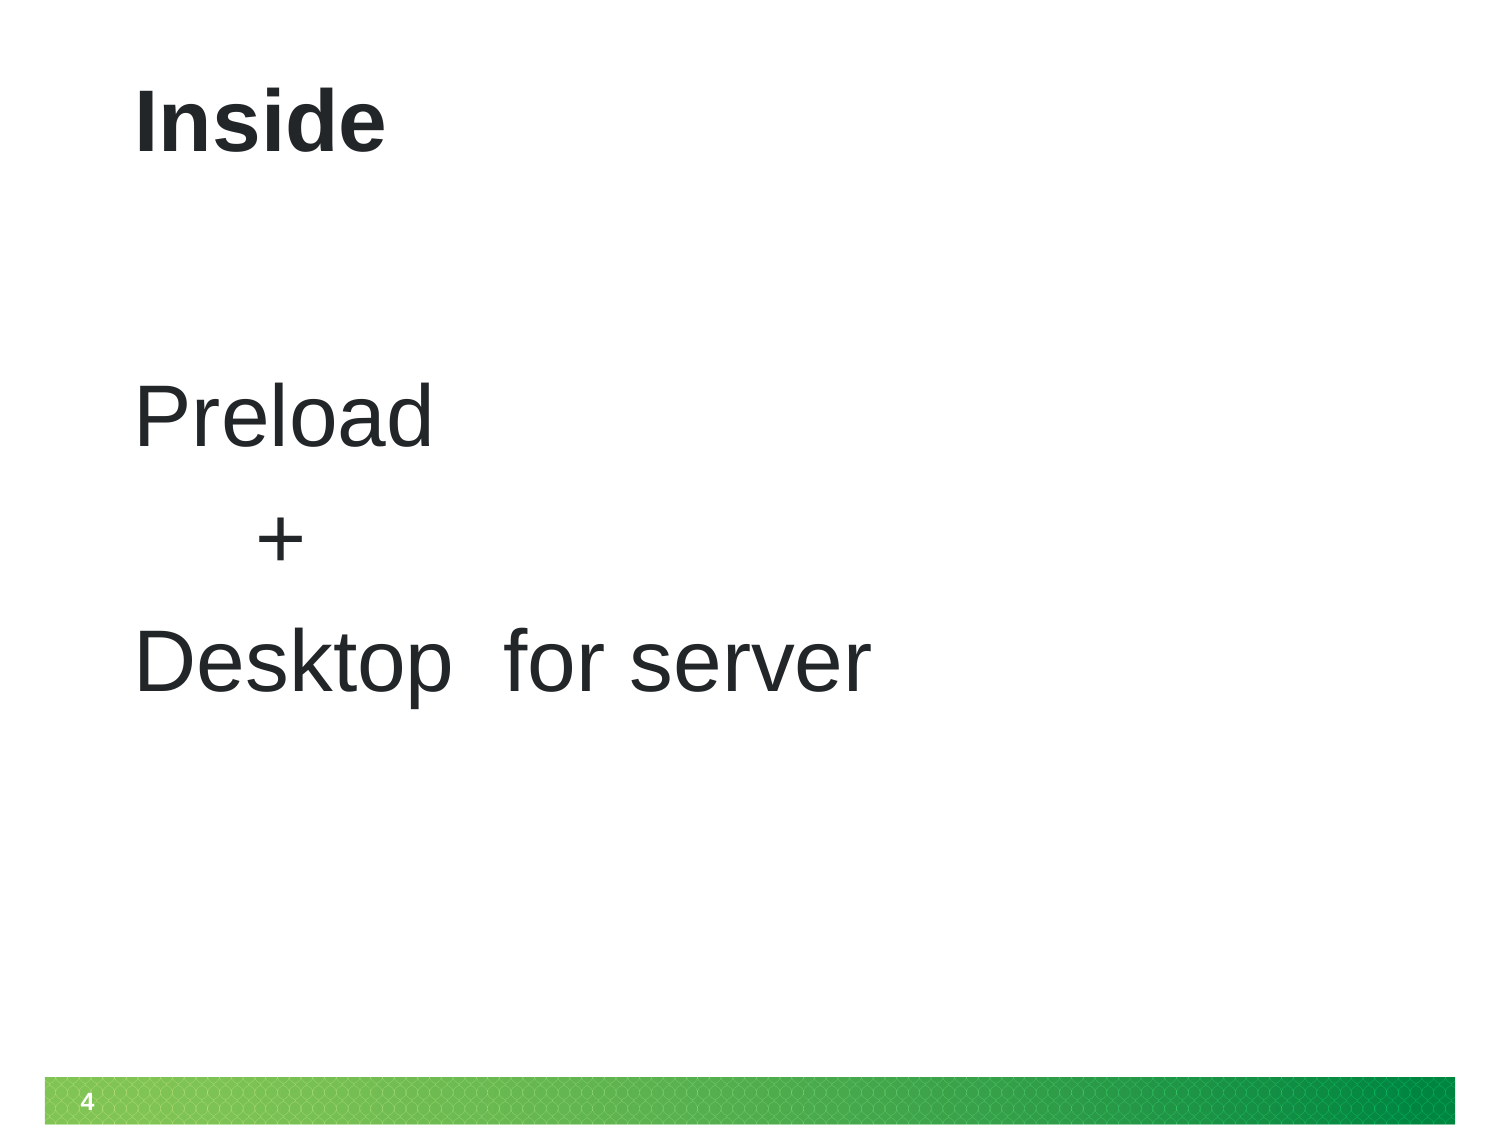

# Inside
Preload
 +
Desktop for server